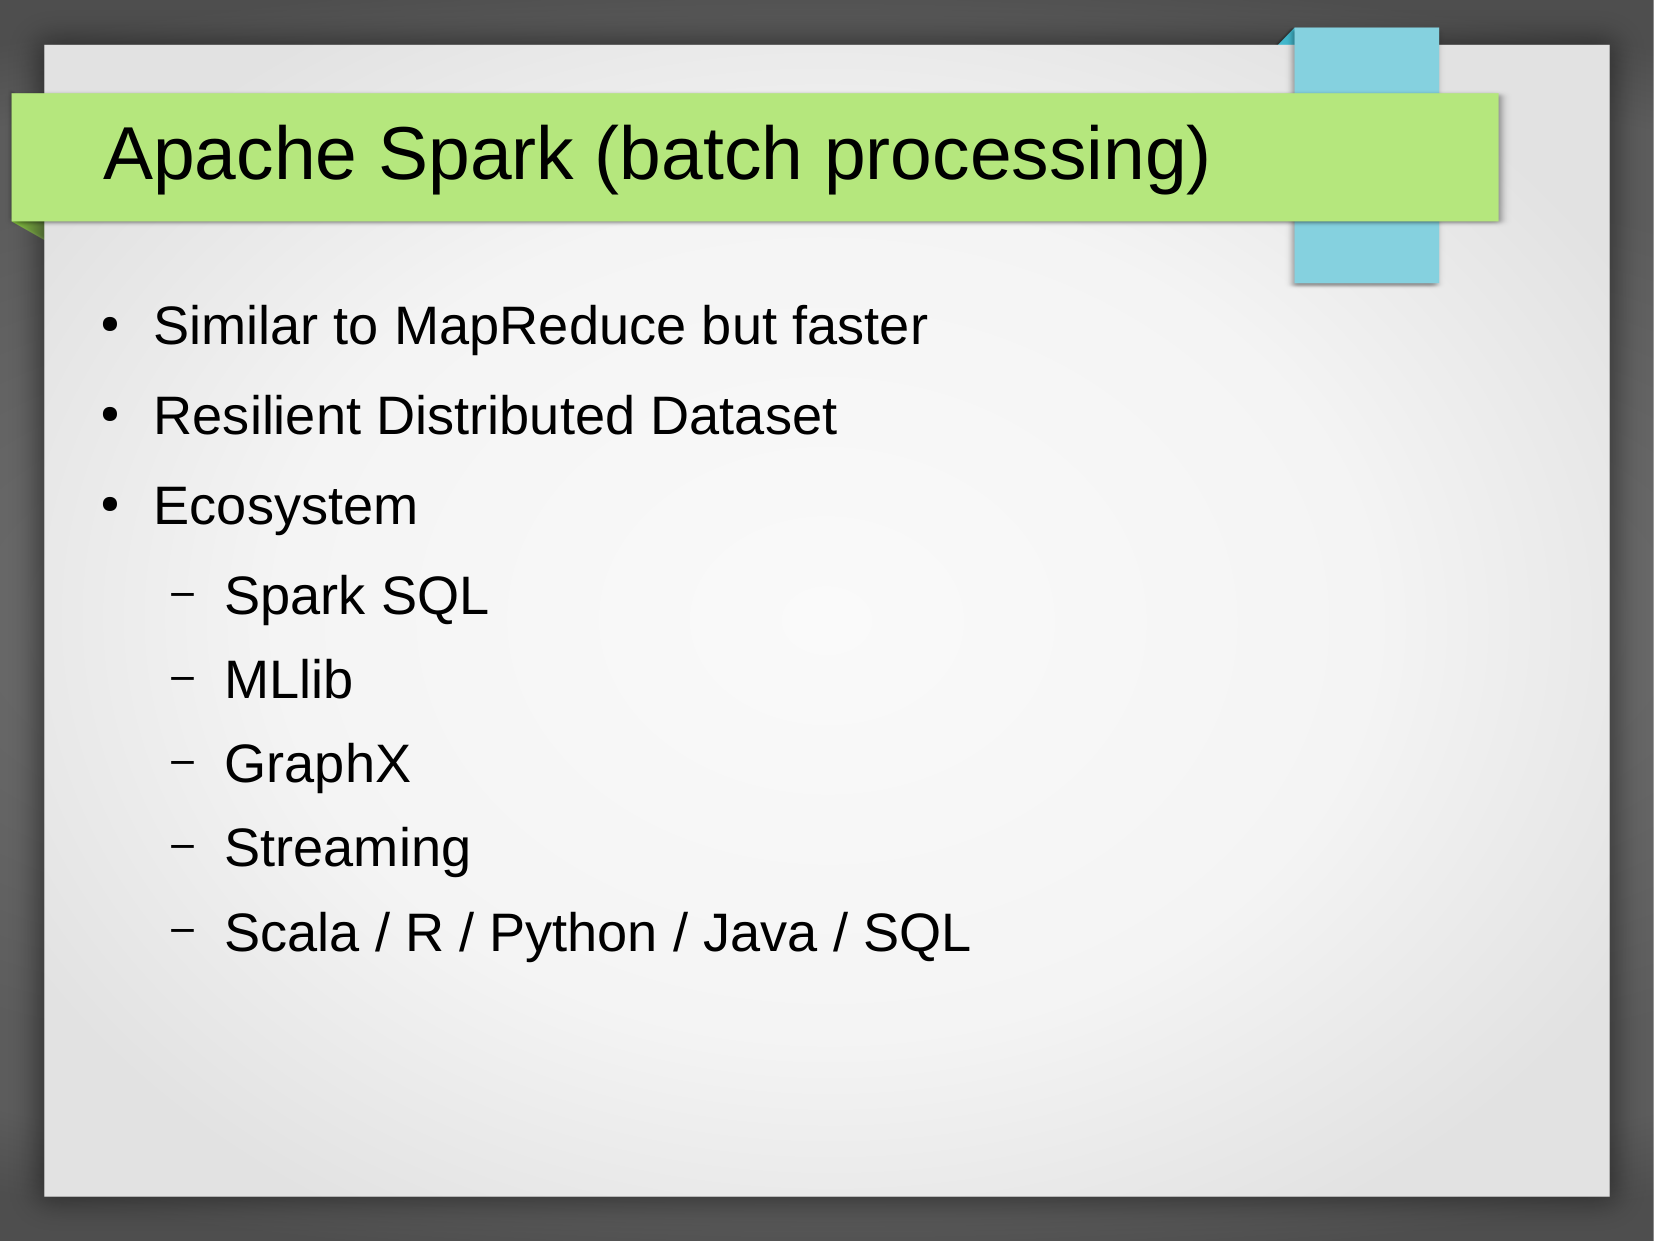

# Apache Spark (batch processing)
Similar to MapReduce but faster
Resilient Distributed Dataset
Ecosystem
Spark SQL
MLlib
GraphX
Streaming
Scala / R / Python / Java / SQL